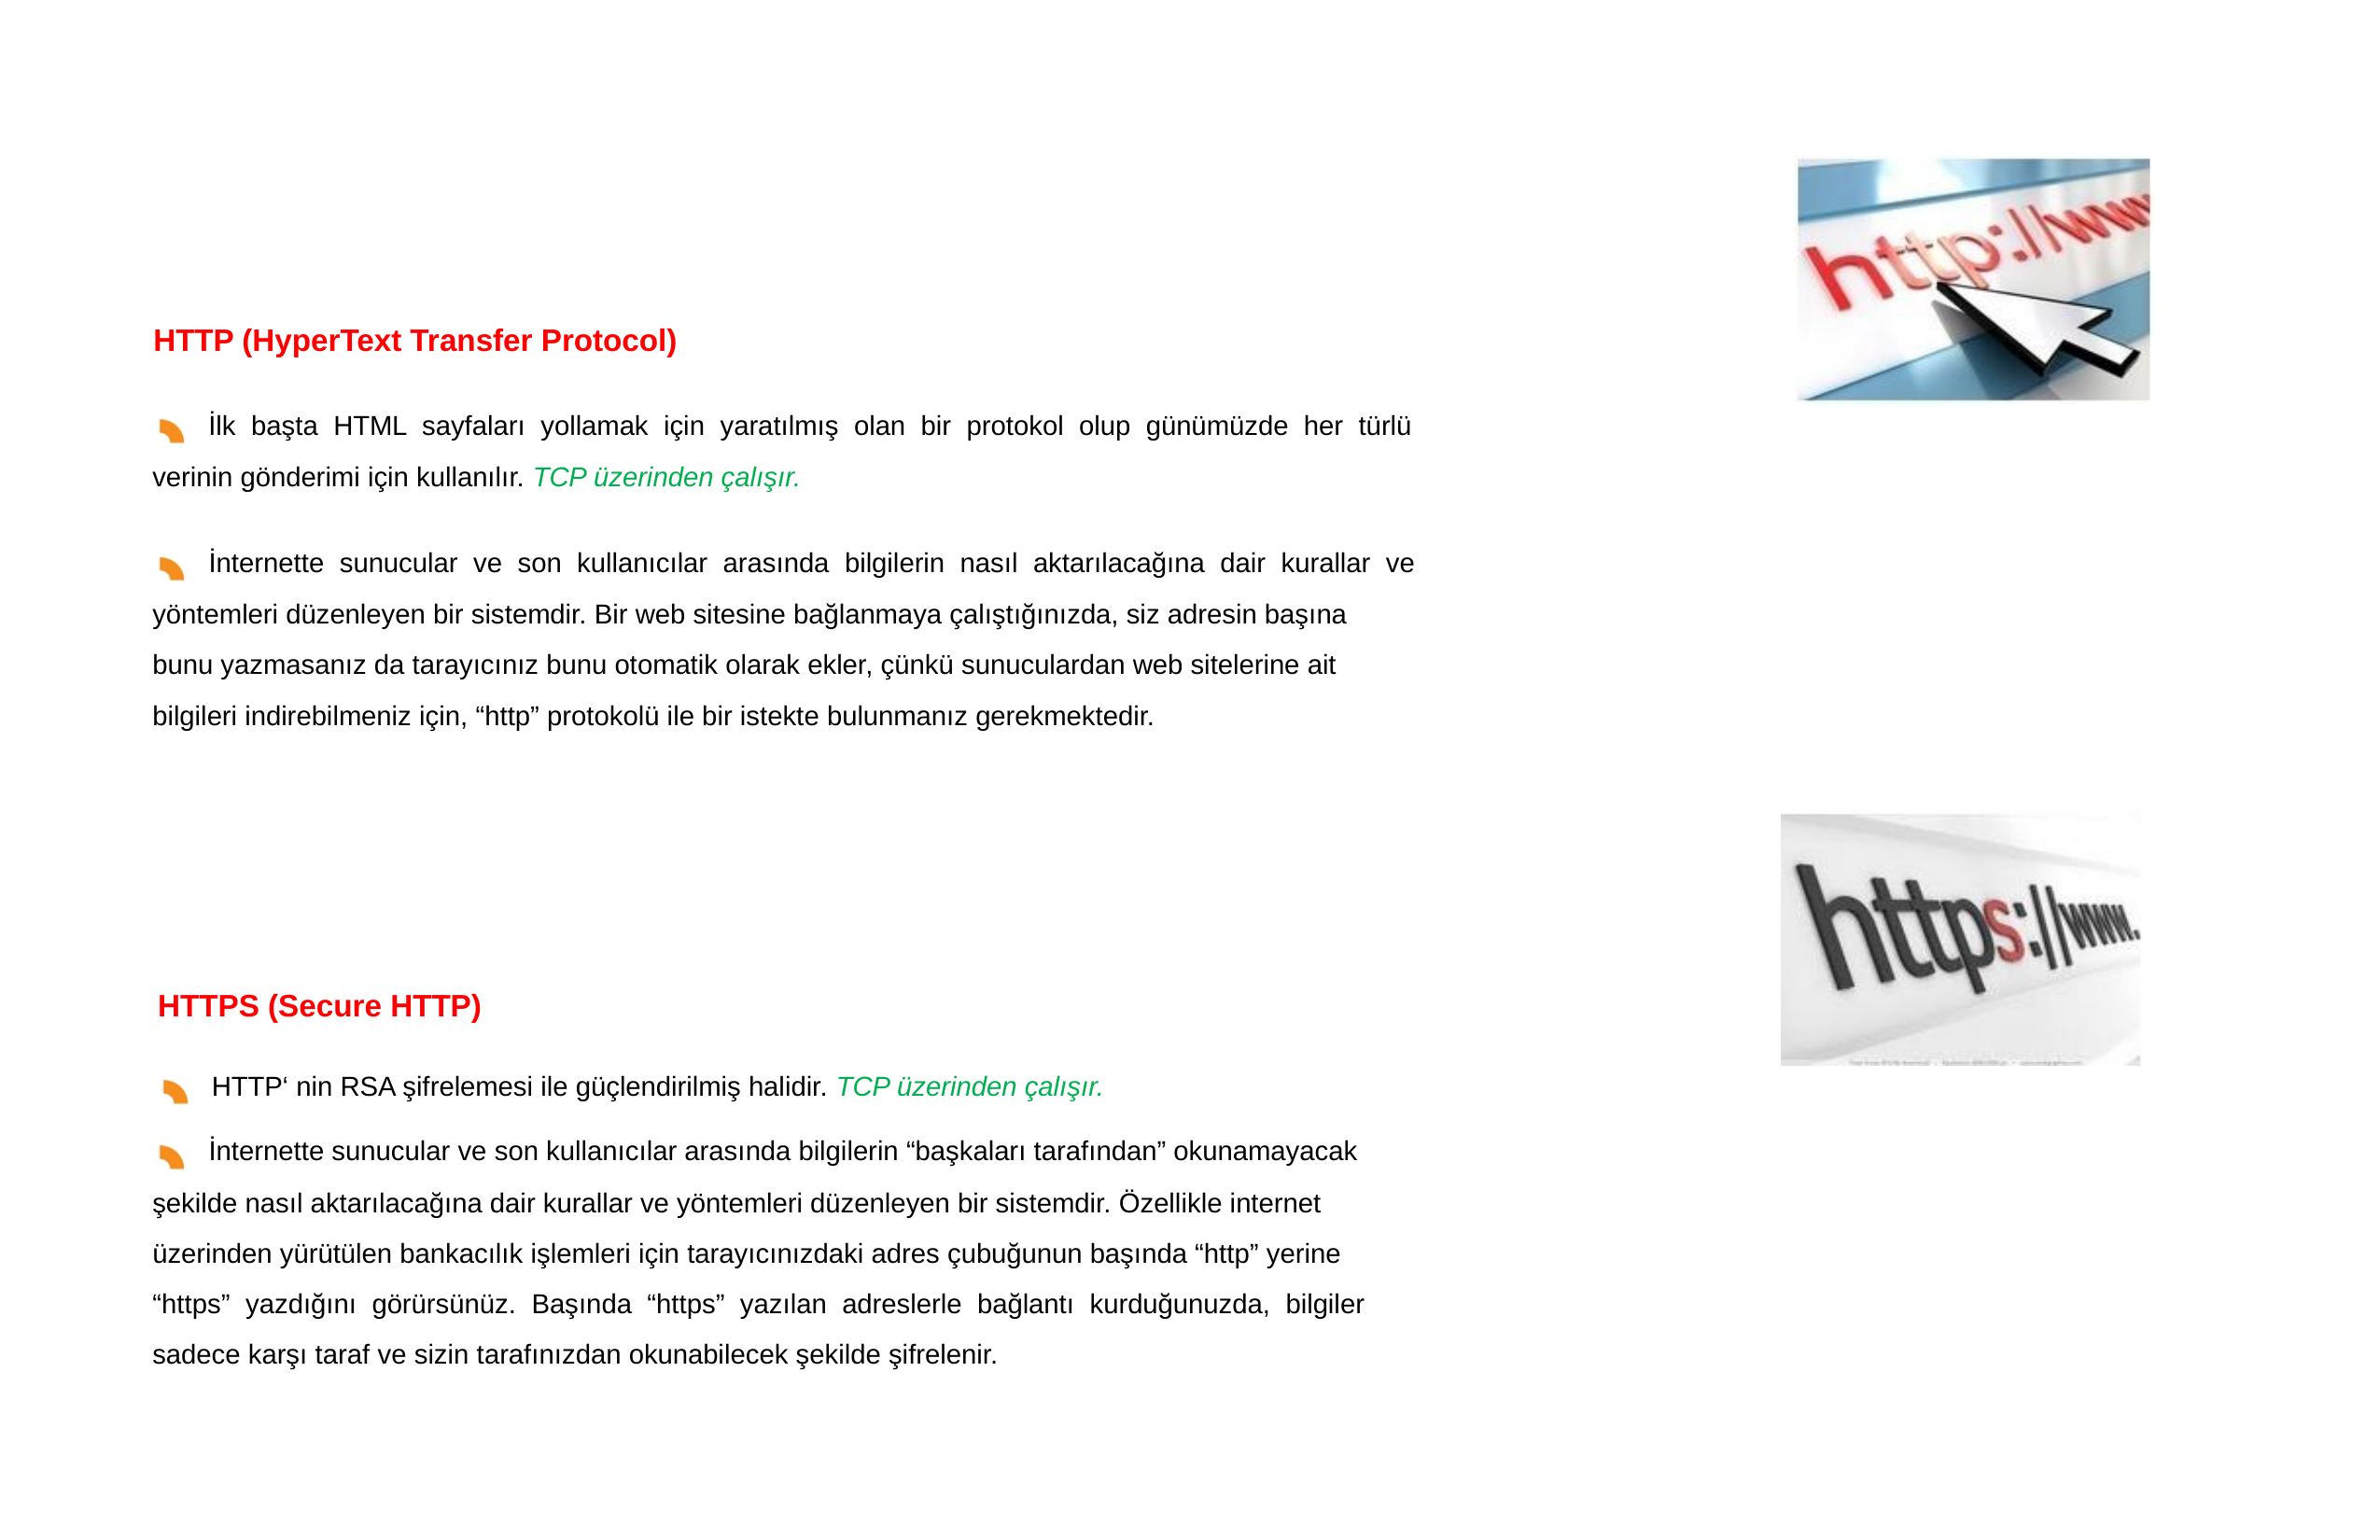

HTTP (HyperText Transfer Protocol)
İlk başta HTML sayfaları yollamak için yaratılmış olan bir protokol olup günümüzde her türlü
verinin gönderimi için kullanılır. TCP üzerinden çalışır.
İnternette sunucular ve son kullanıcılar arasında bilgilerin nasıl aktarılacağına dair kurallar ve
yöntemleri düzenleyen bir sistemdir. Bir web sitesine bağlanmaya çalıştığınızda, siz adresin başına
bunu yazmasanız da tarayıcınız bunu otomatik olarak ekler, çünkü sunuculardan web sitelerine ait
bilgileri indirebilmeniz için, “http” protokolü ile bir istekte bulunmanız gerekmektedir.
HTTPS (Secure HTTP)
HTTP‘ nin RSA şifrelemesi ile güçlendirilmiş halidir. TCP üzerinden çalışır.
İnternette sunucular ve son kullanıcılar arasında bilgilerin “başkaları tarafından” okunamayacak
şekilde nasıl aktarılacağına dair kurallar ve yöntemleri düzenleyen bir sistemdir. Özellikle internet
üzerinden yürütülen bankacılık işlemleri için tarayıcınızdaki adres çubuğunun başında “http” yerine
“https” yazdığını görürsünüz. Başında “https” yazılan adreslerle bağlantı kurduğunuzda, bilgiler
sadece karşı taraf ve sizin tarafınızdan okunabilecek şekilde şifrelenir.